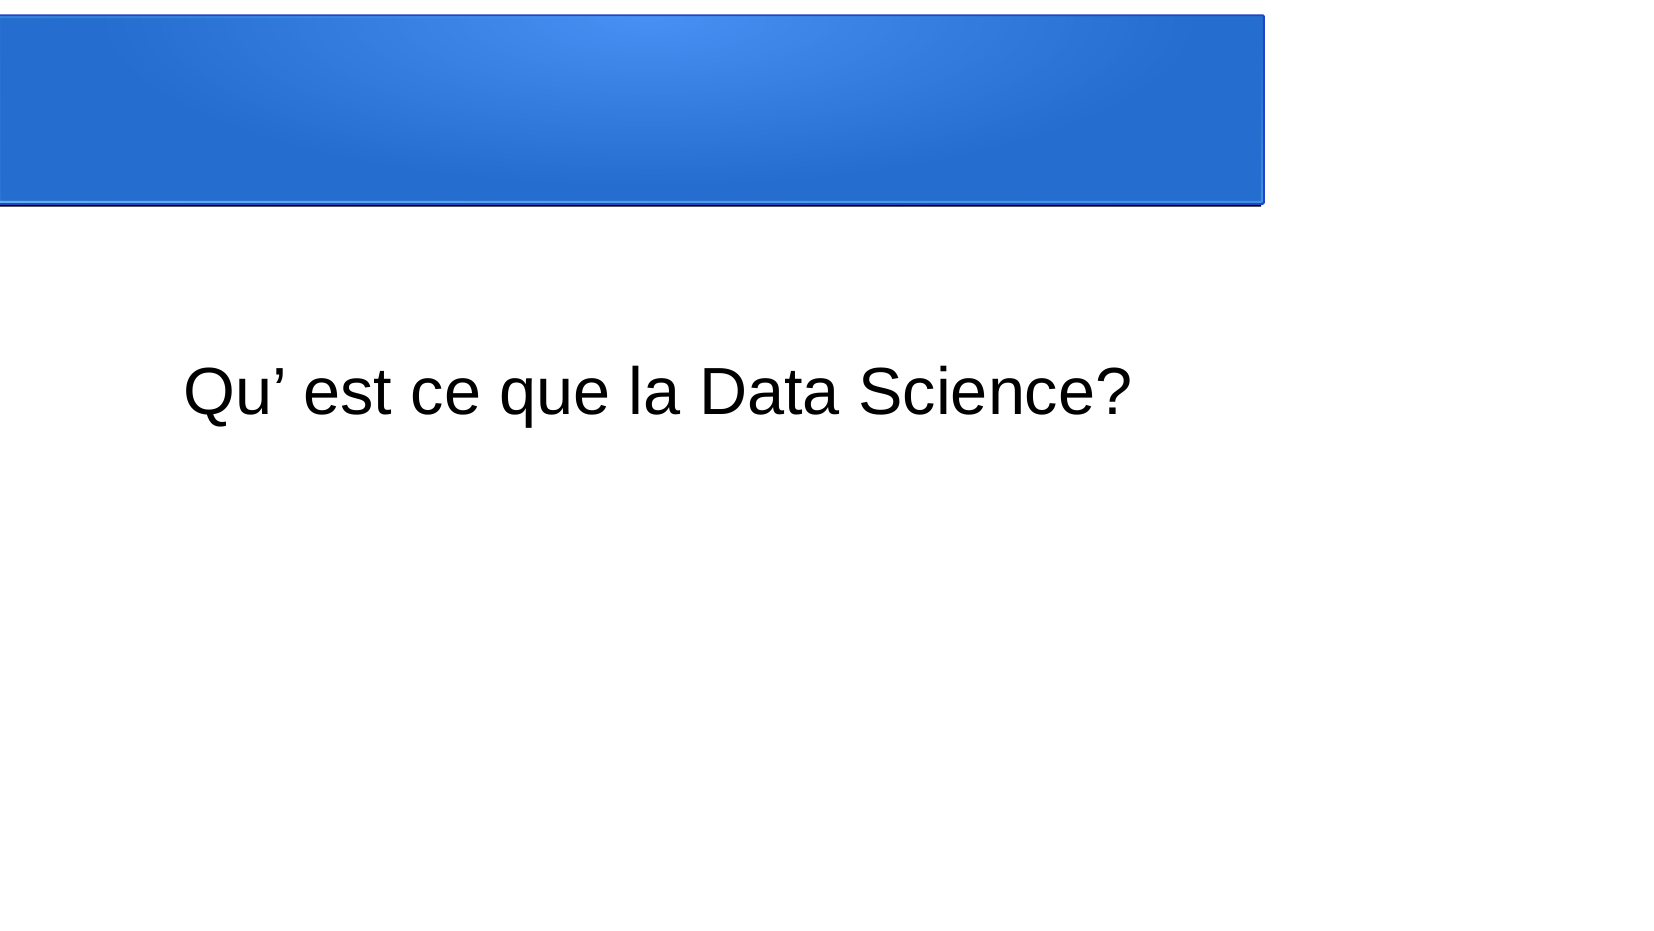

# Qu’ est ce que la Data Science?